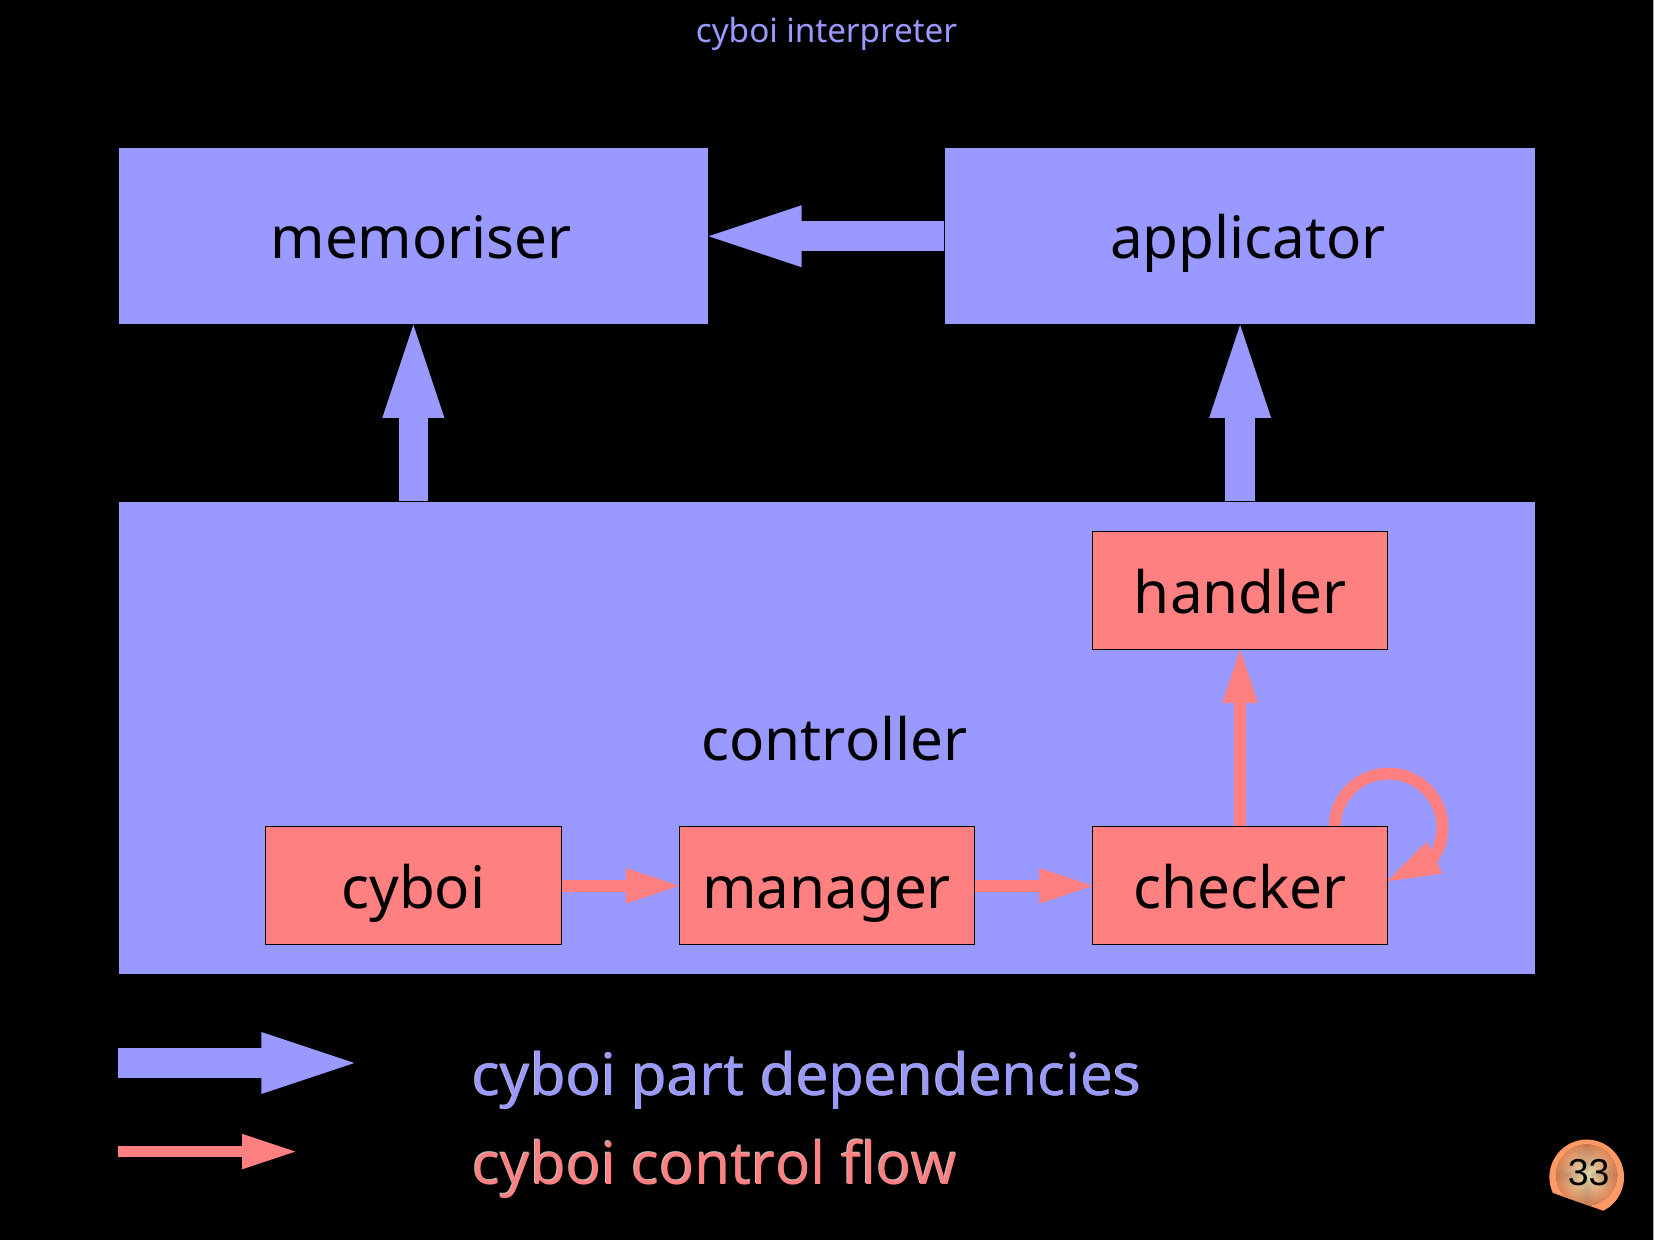

cyboi interpreter
 memoriser
 applicator
 controller
handler
cyboi
manager
checker
cyboi part dependencies
cyboi control flow